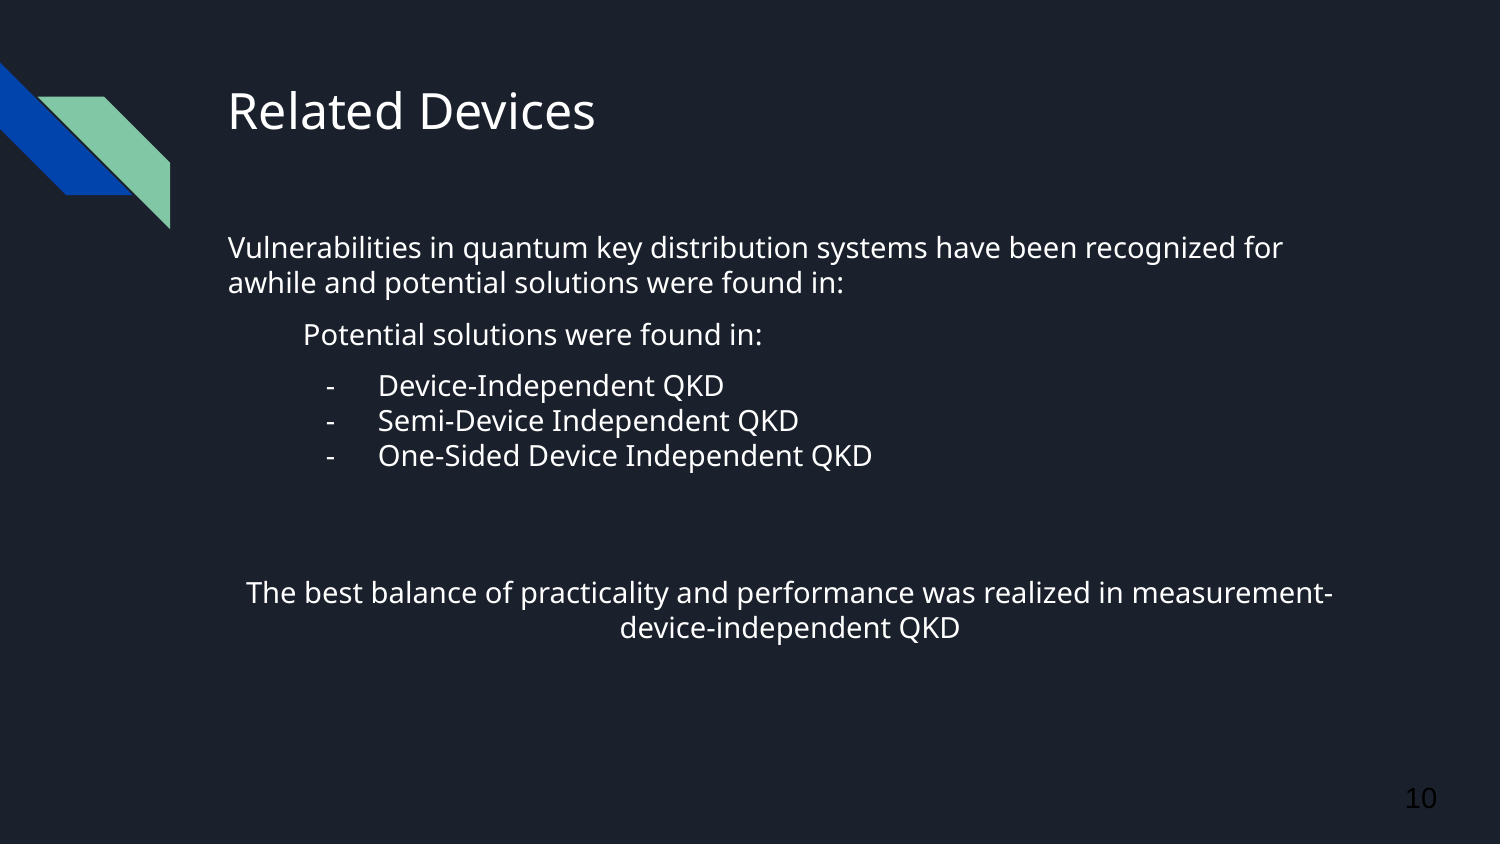

# Related Devices
Vulnerabilities in quantum key distribution systems have been recognized for awhile and potential solutions were found in:
Potential solutions were found in:
Device-Independent QKD
Semi-Device Independent QKD
One-Sided Device Independent QKD
The best balance of practicality and performance was realized in measurement-device-independent QKD